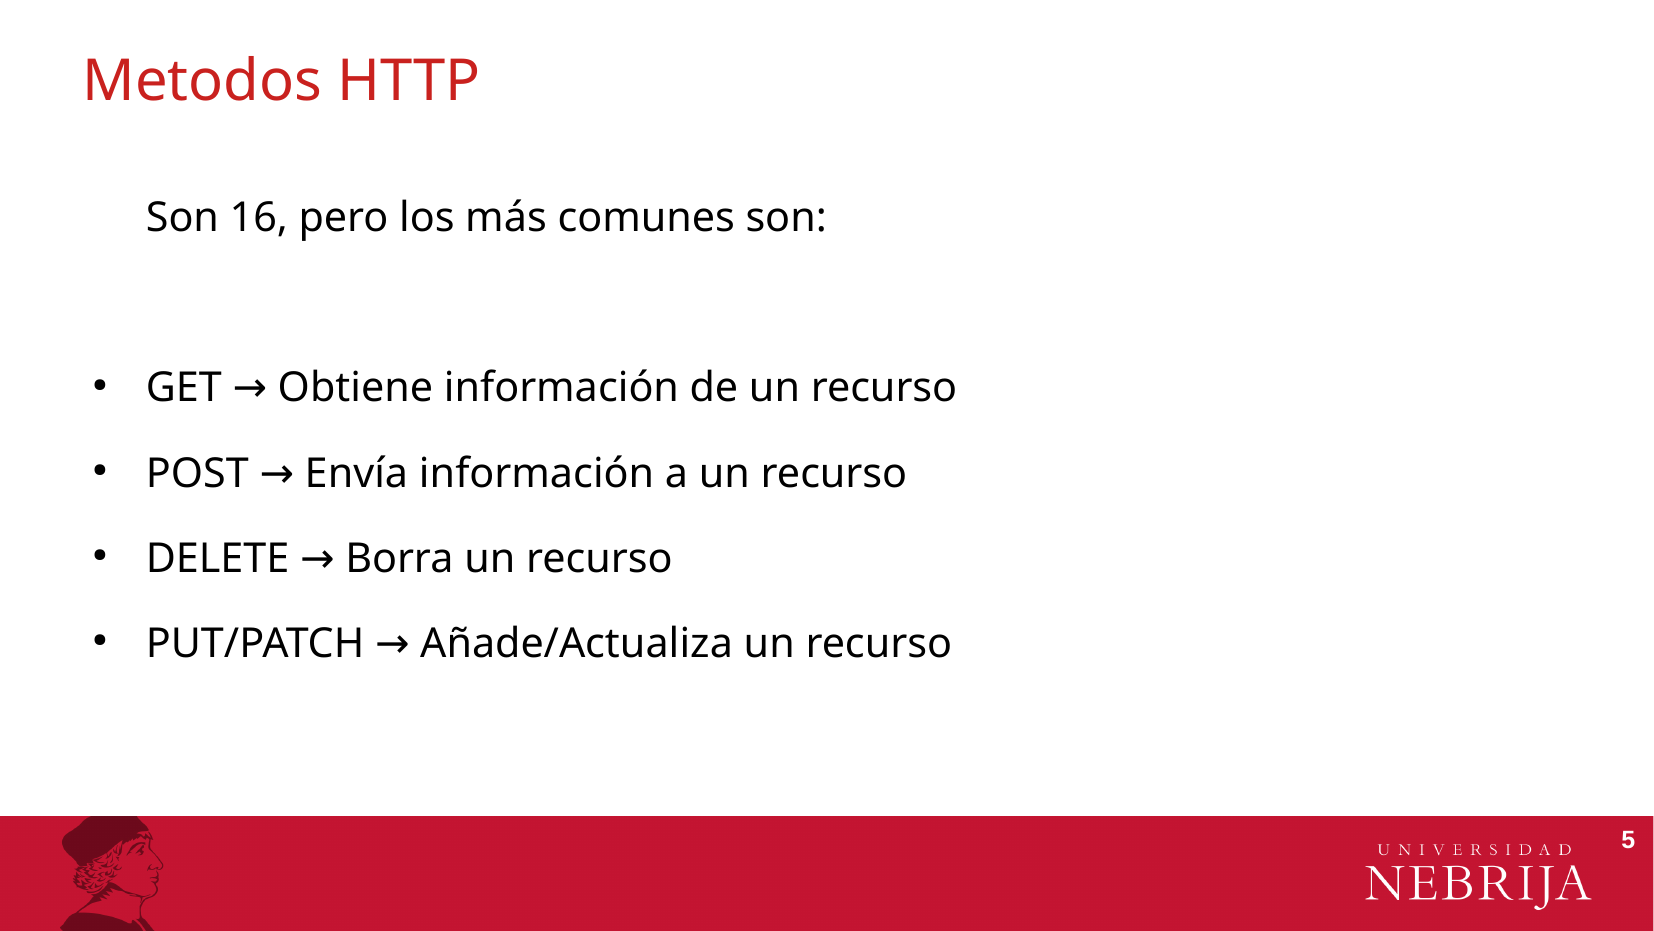

# Metodos HTTP
Son 16, pero los más comunes son:
GET → Obtiene información de un recurso
POST → Envía información a un recurso
DELETE → Borra un recurso
PUT/PATCH → Añade/Actualiza un recurso